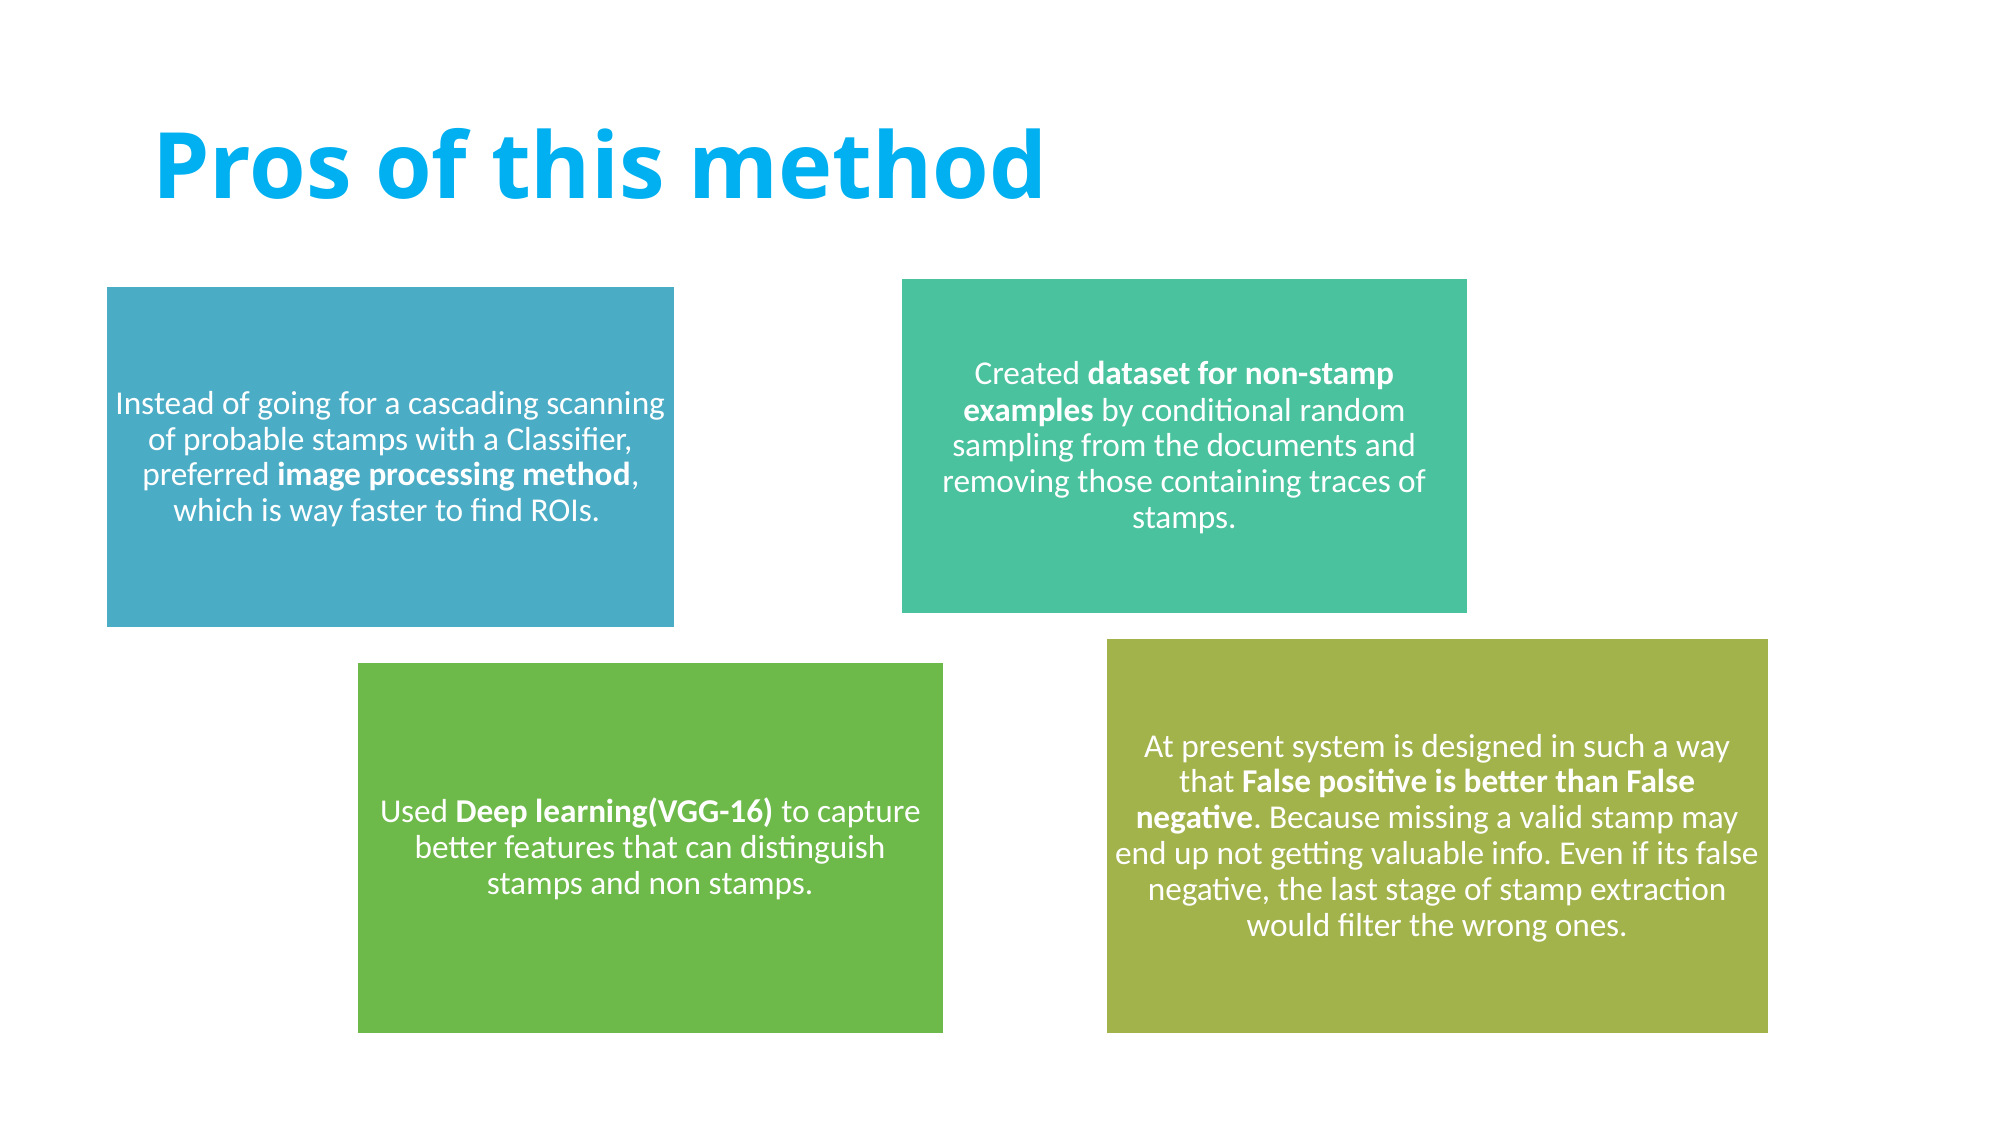

Pros of this method
Created dataset for non-stamp examples by conditional random sampling from the documents and removing those containing traces of stamps.
Instead of going for a cascading scanning of probable stamps with a Classifier, preferred image processing method, which is way faster to find ROIs.
At present system is designed in such a way that False positive is better than False negative. Because missing a valid stamp may end up not getting valuable info. Even if its false negative, the last stage of stamp extraction would filter the wrong ones.
Used Deep learning(VGG-16) to capture better features that can distinguish stamps and non stamps.